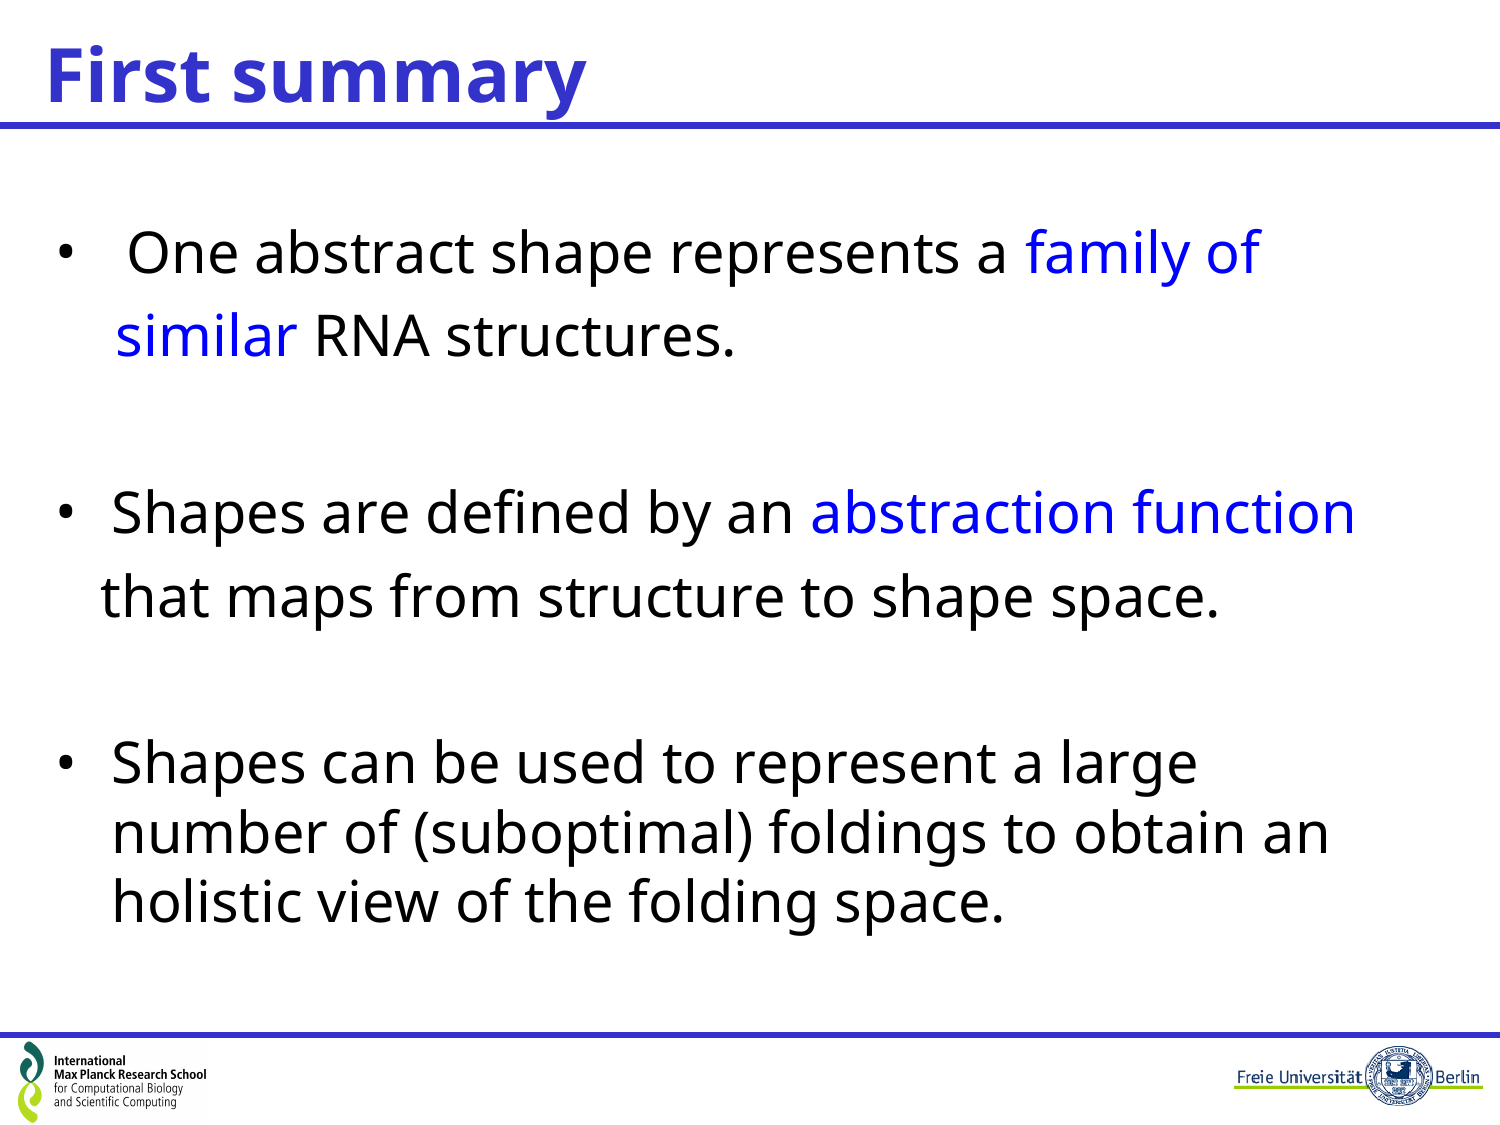

# First summary
 One abstract shape represents a family of
 similar RNA structures.
Shapes are defined by an abstraction function
 that maps from structure to shape space.
Shapes can be used to represent a large number of (suboptimal) foldings to obtain an holistic view of the folding space.